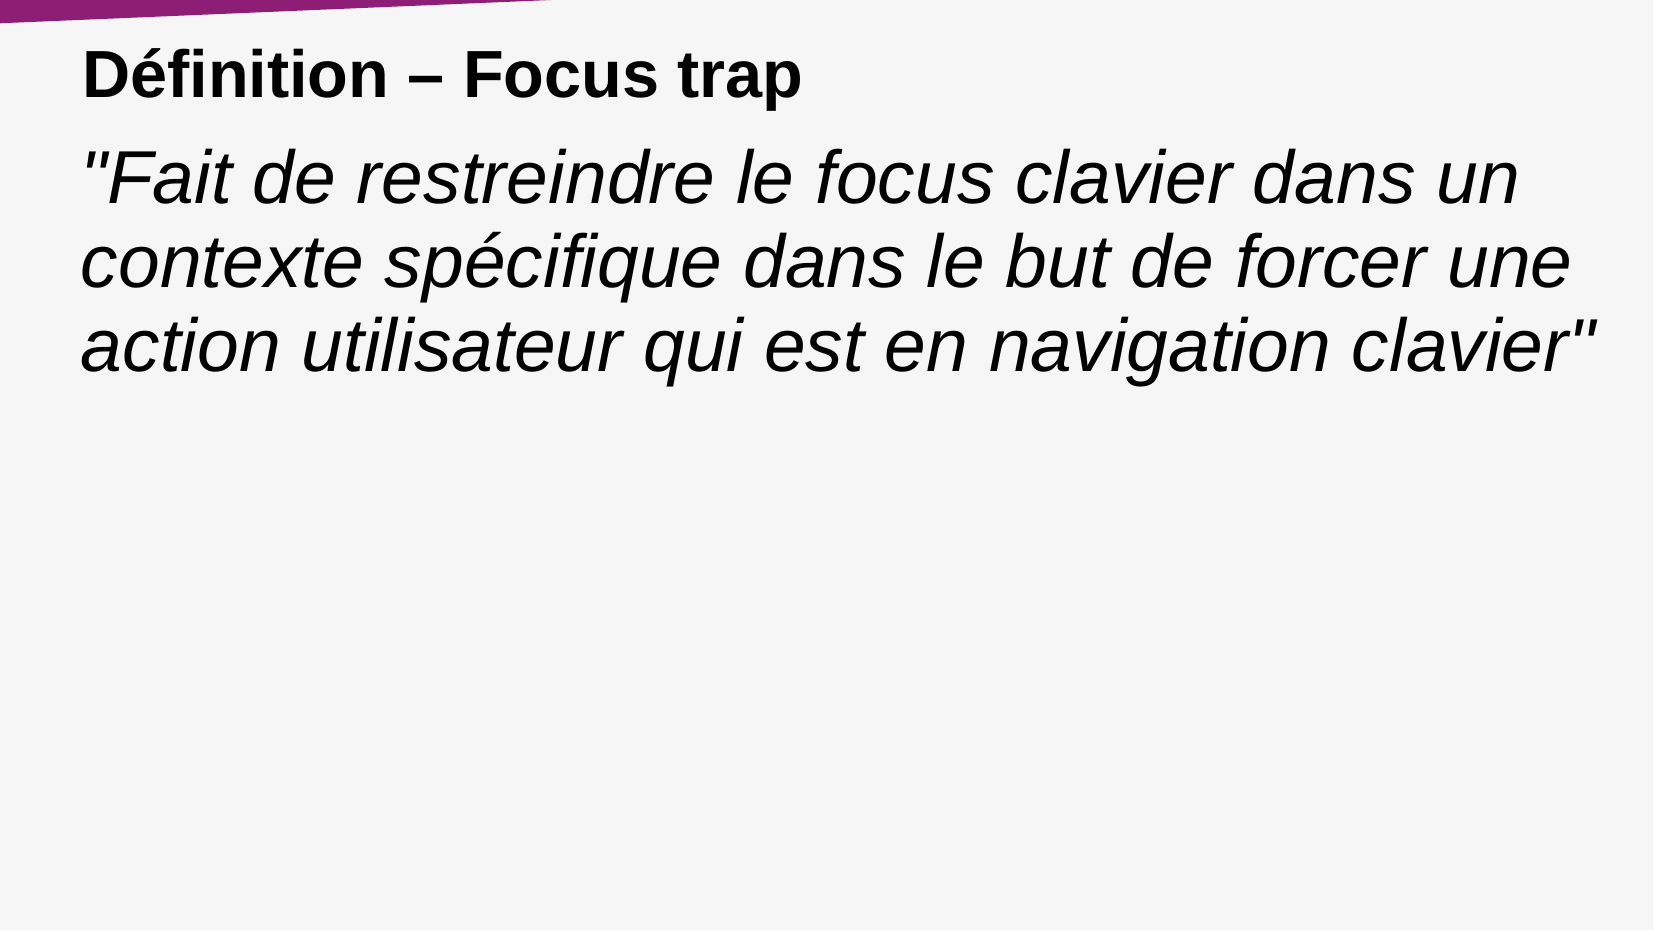

# Définition – Focus trap
"Fait de restreindre le focus clavier dans un contexte spécifique dans le but de forcer une action utilisateur qui est en navigation clavier"